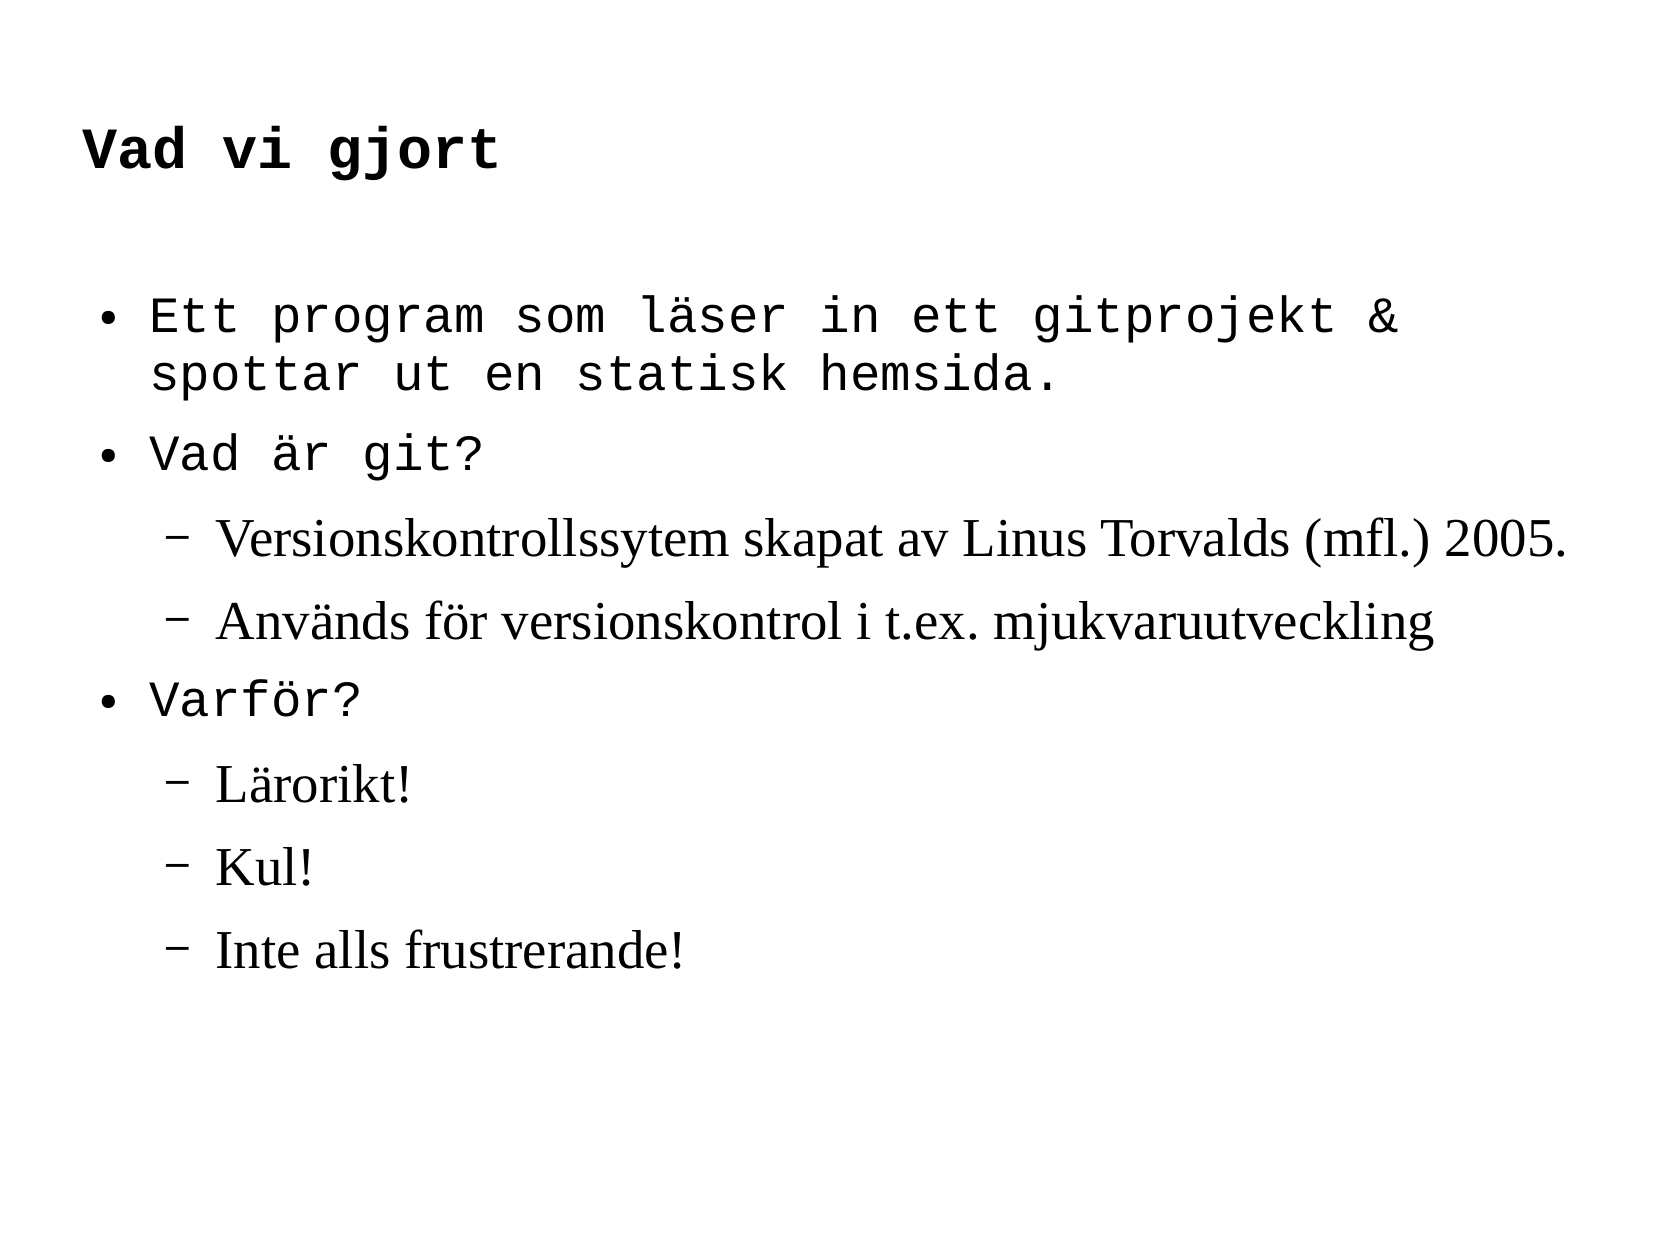

# Vad vi gjort
Ett program som läser in ett gitprojekt & spottar ut en statisk hemsida.
Vad är git?
Versionskontrollssytem skapat av Linus Torvalds (mfl.) 2005.
Används för versionskontrol i t.ex. mjukvaruutveckling
Varför?
Lärorikt!
Kul!
Inte alls frustrerande!